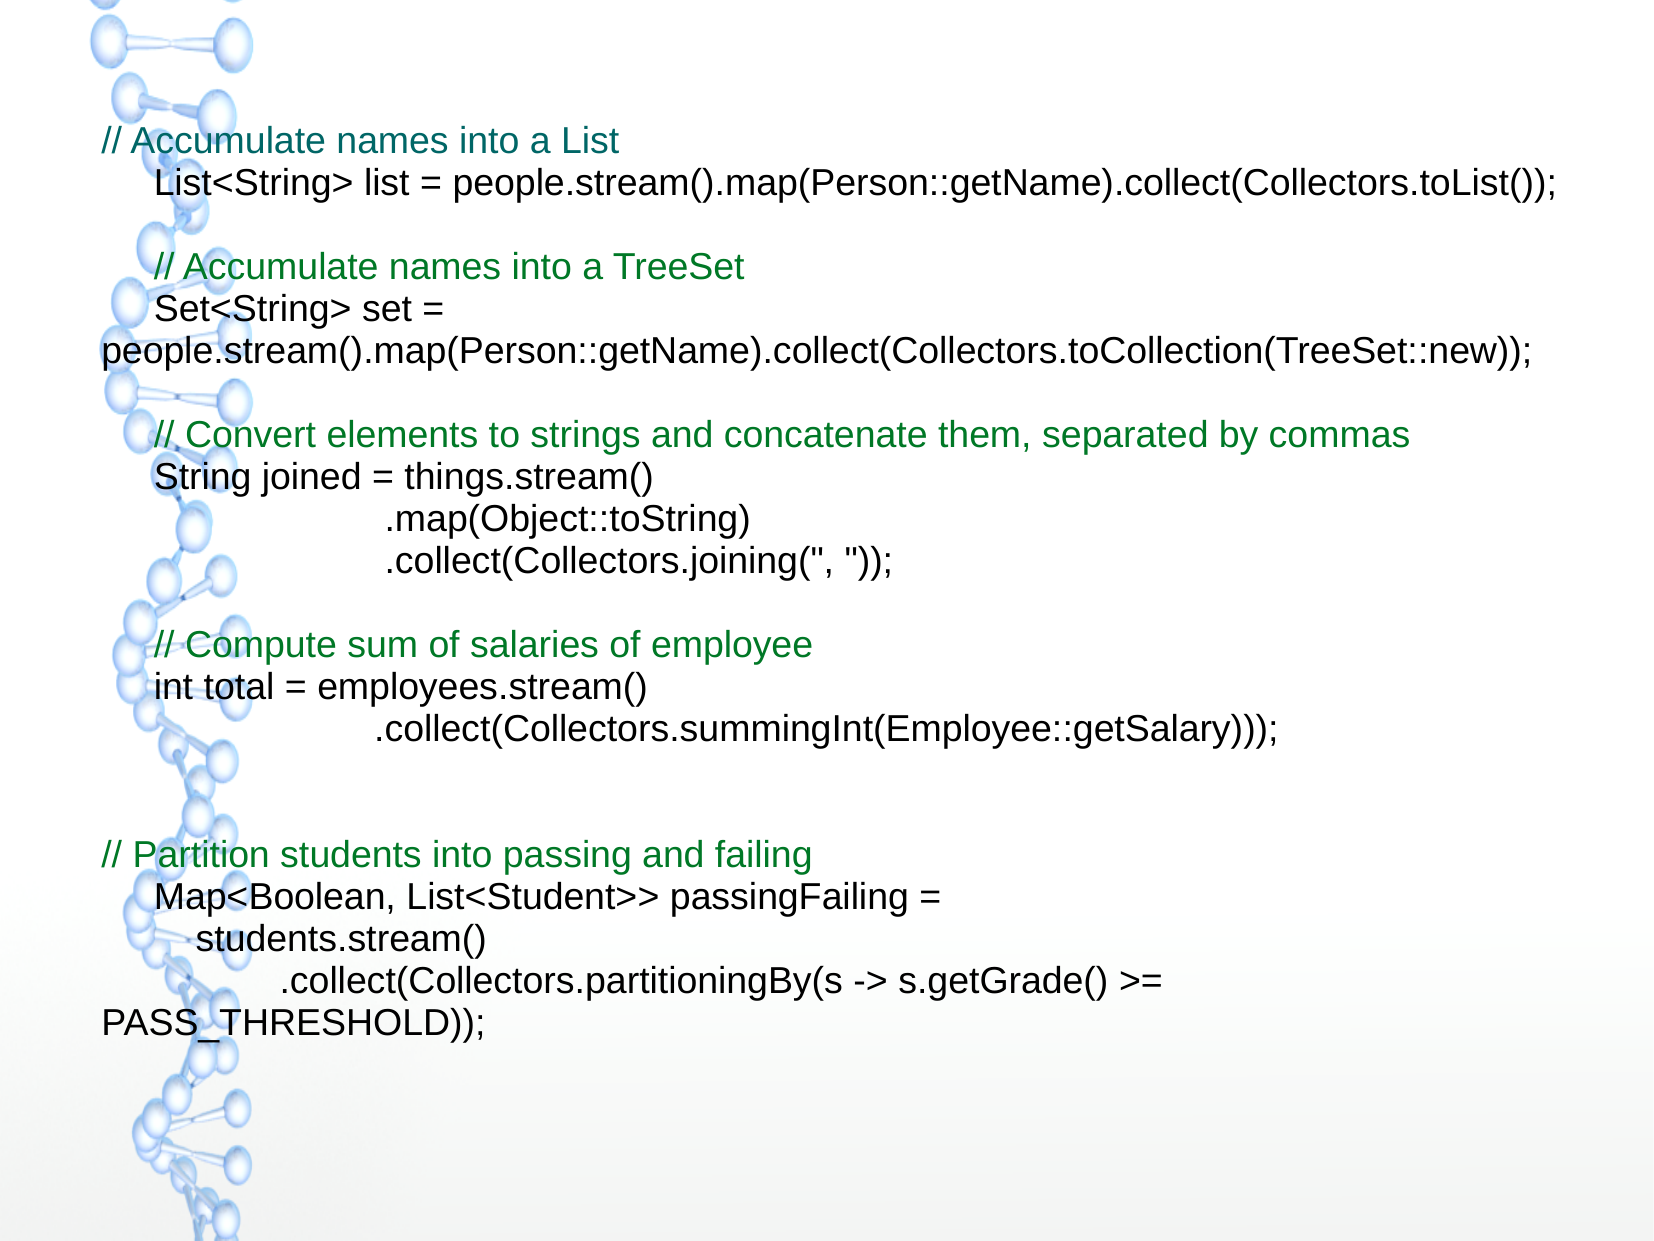

// Accumulate names into a List
 List<String> list = people.stream().map(Person::getName).collect(Collectors.toList());
 // Accumulate names into a TreeSet
 Set<String> set = people.stream().map(Person::getName).collect(Collectors.toCollection(TreeSet::new));
 // Convert elements to strings and concatenate them, separated by commas
 String joined = things.stream()
 .map(Object::toString)
 .collect(Collectors.joining(", "));
 // Compute sum of salaries of employee
 int total = employees.stream()
 .collect(Collectors.summingInt(Employee::getSalary)));
// Partition students into passing and failing
 Map<Boolean, List<Student>> passingFailing =
 students.stream()
 .collect(Collectors.partitioningBy(s -> s.getGrade() >= PASS_THRESHOLD));